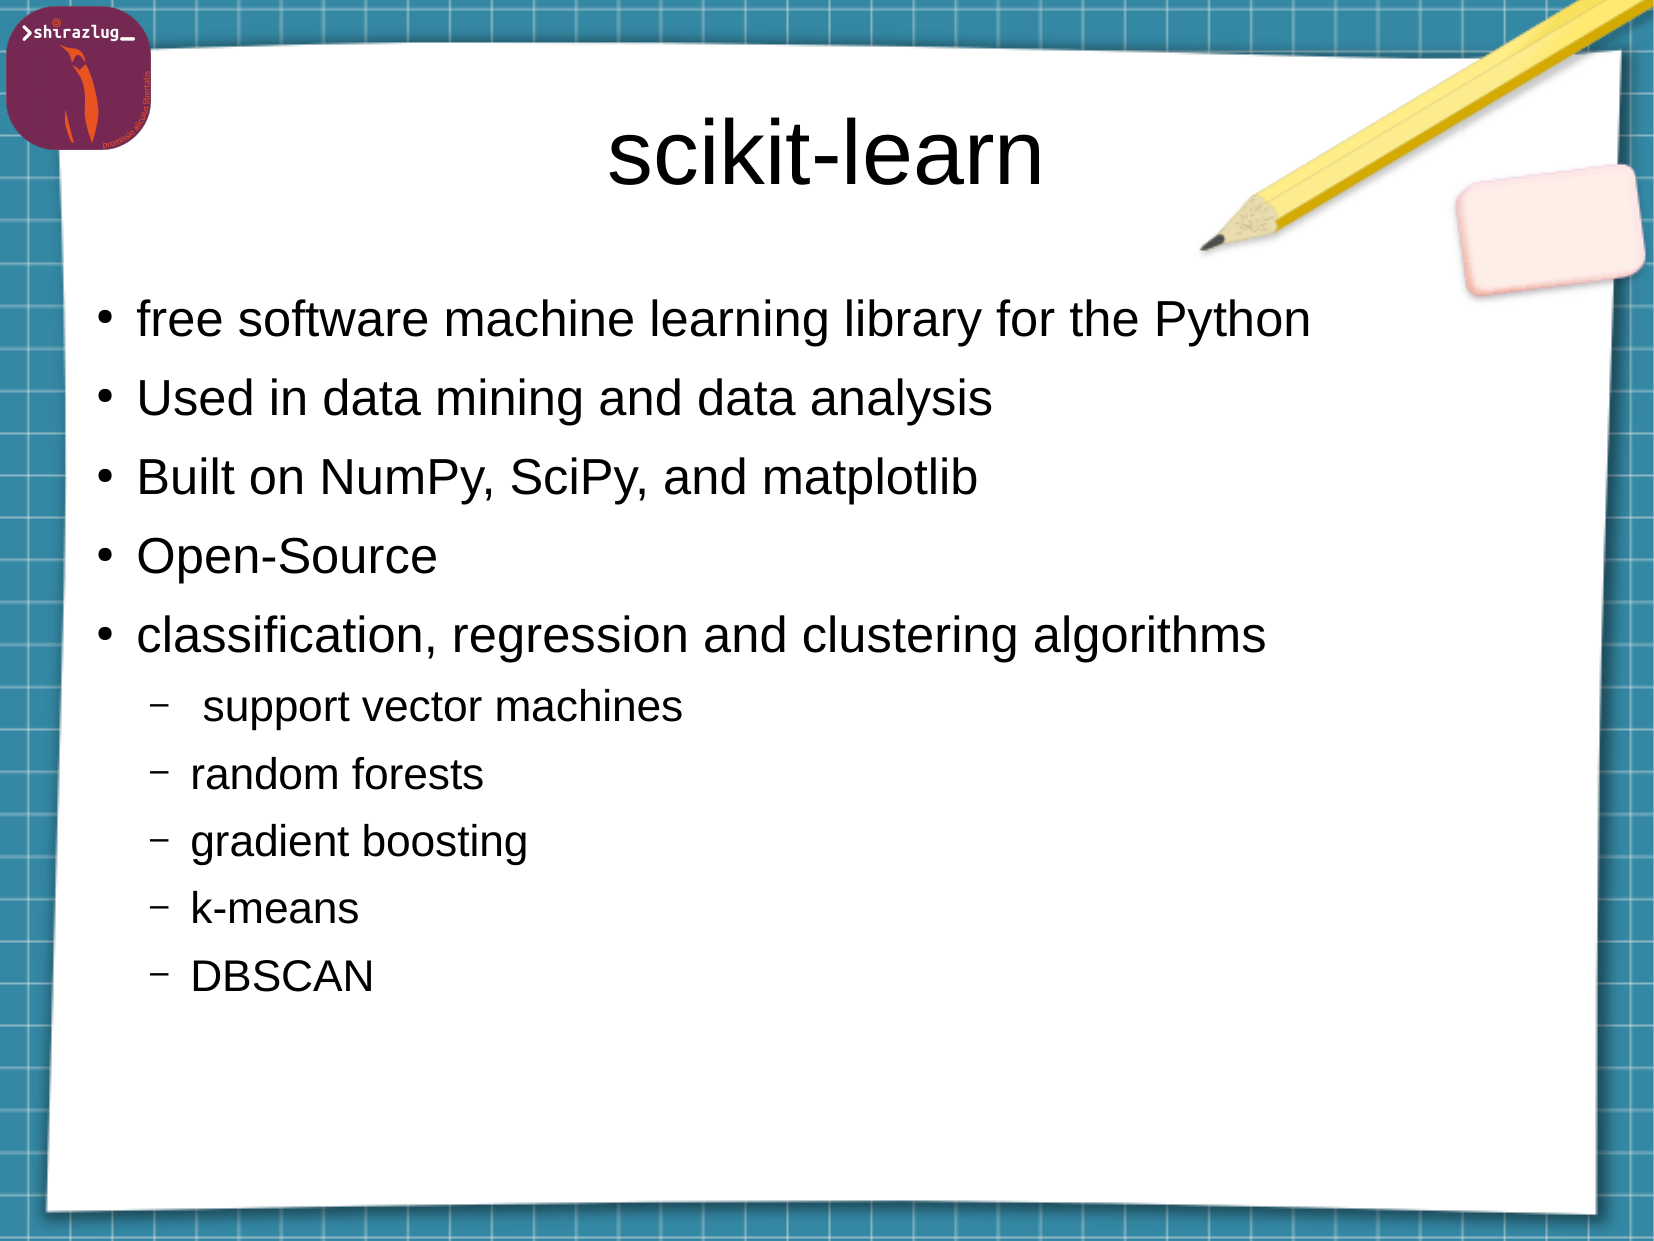

# scikit-learn
free software machine learning library for the Python
Used in data mining and data analysis
Built on NumPy, SciPy, and matplotlib
Open-Source
classification, regression and clustering algorithms
 support vector machines
random forests
gradient boosting
k-means
DBSCAN